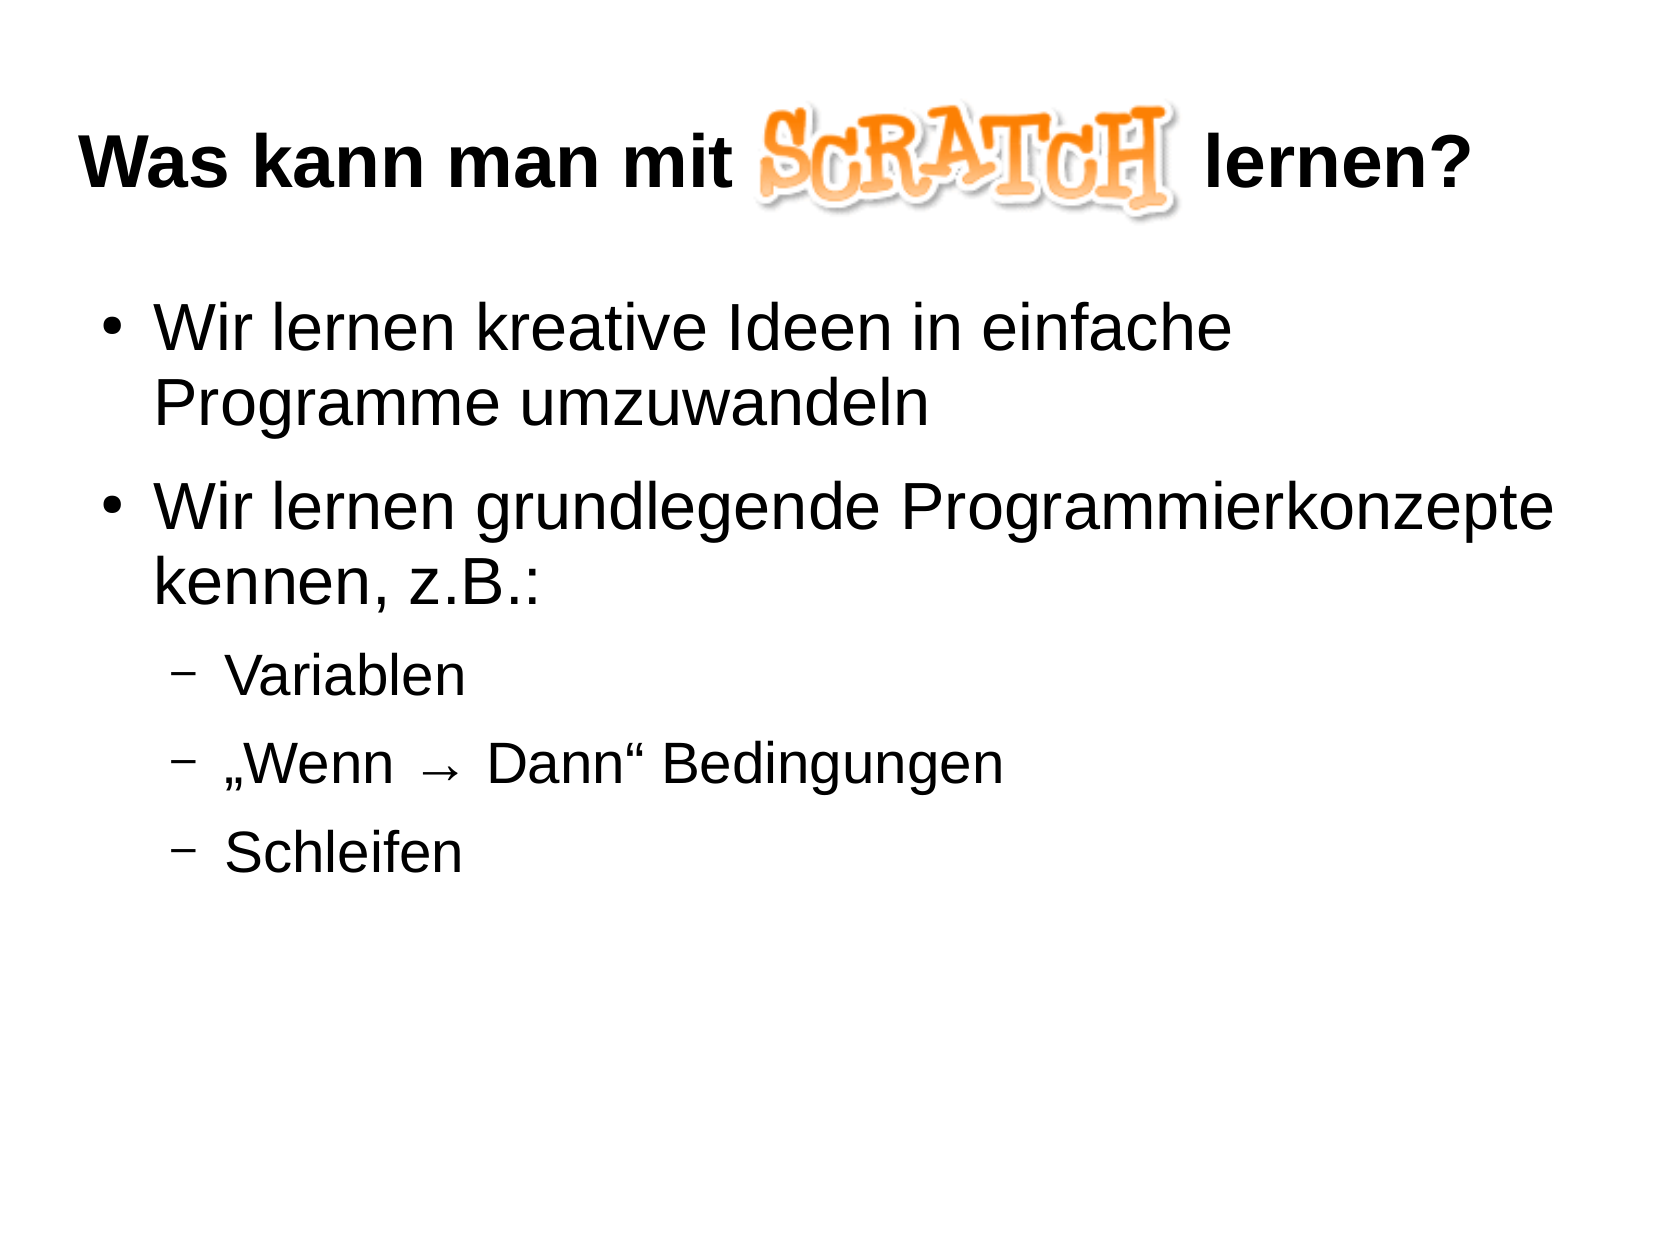

Was kann man mit				 			lernen?
#
Wir lernen kreative Ideen in einfache Programme umzuwandeln
Wir lernen grundlegende Programmierkonzepte kennen, z.B.:
Variablen
„Wenn → Dann“ Bedingungen
Schleifen